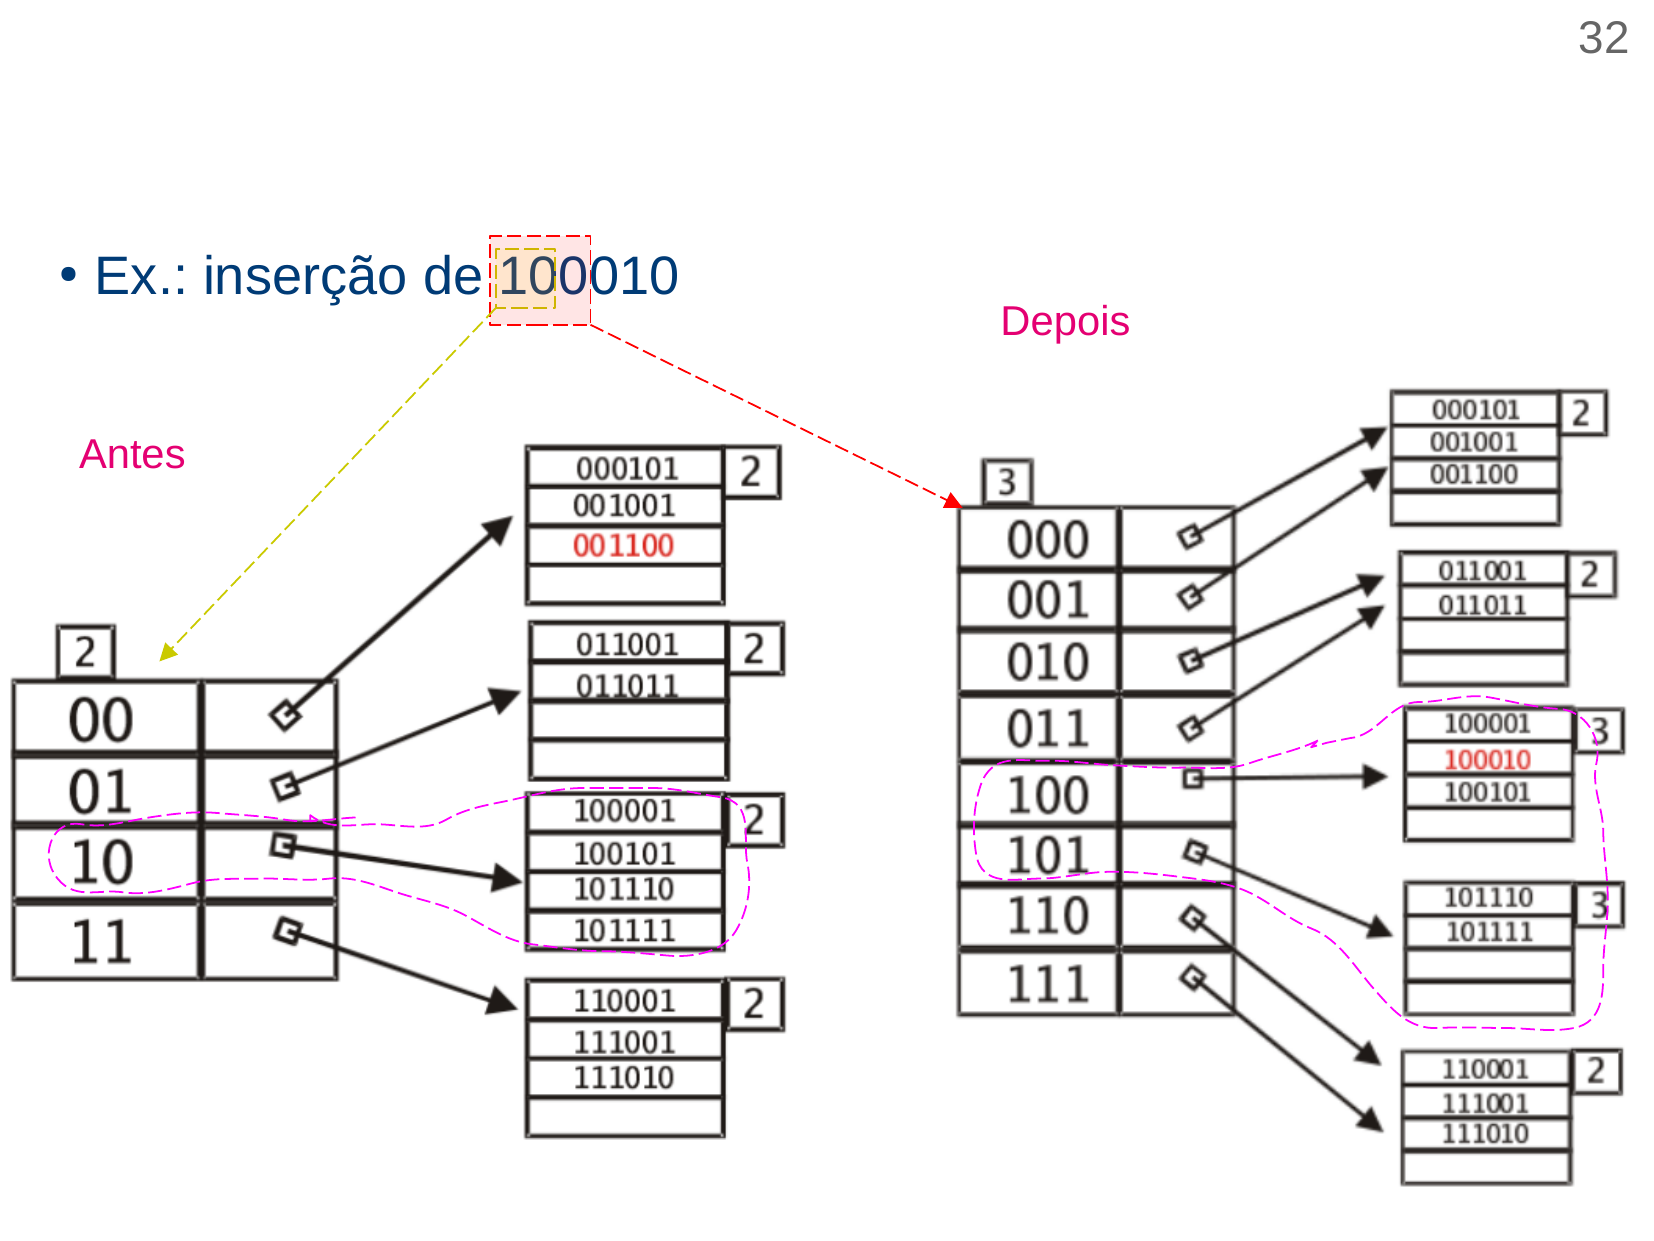

32
#
Ex.: inserção de 100010
Depois
Antes